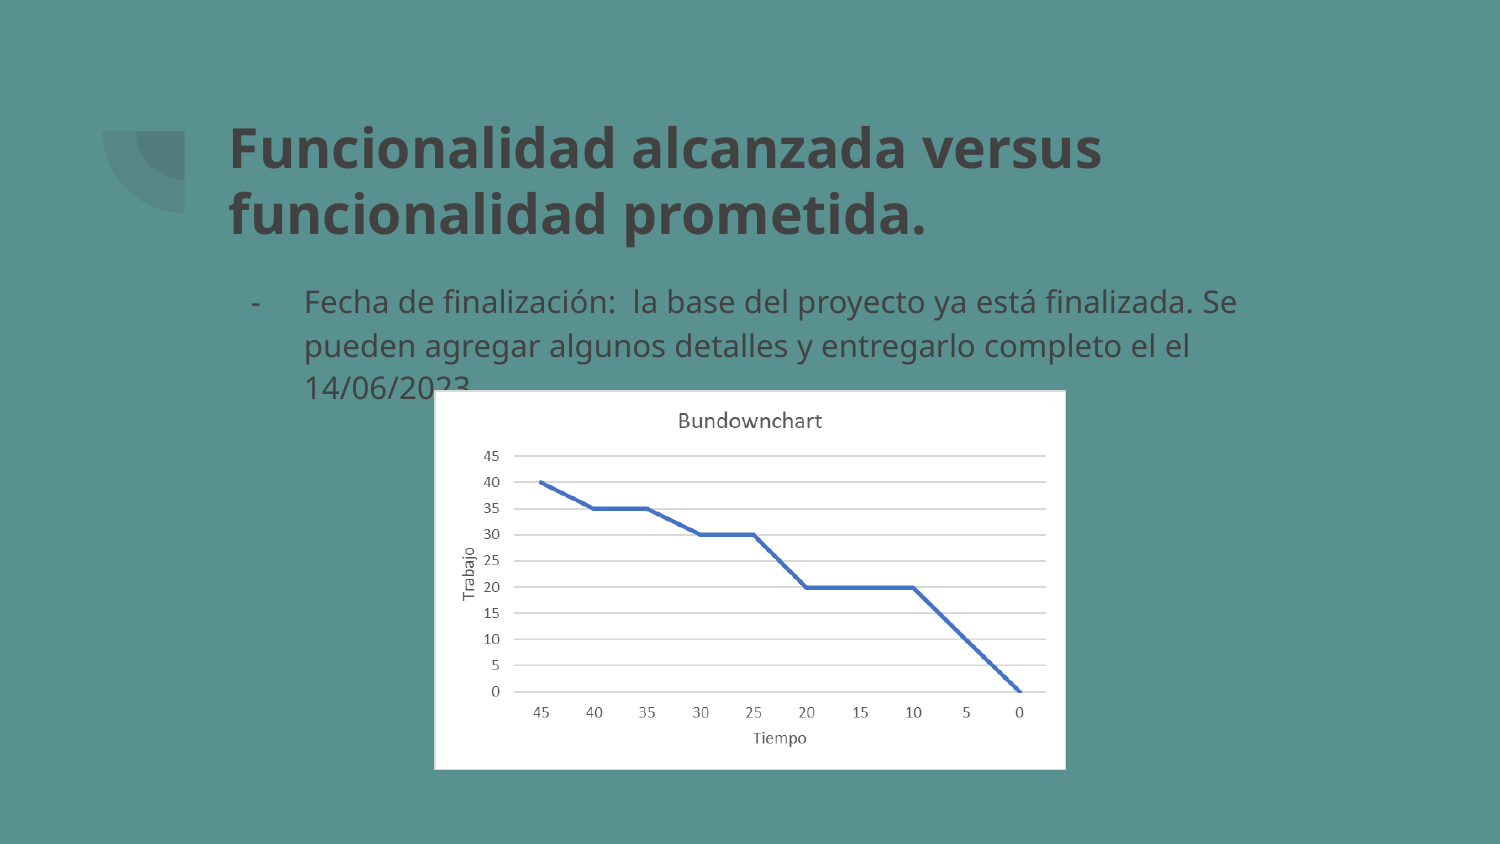

# Funcionalidad alcanzada versus funcionalidad prometida.
Fecha de finalización: la base del proyecto ya está finalizada. Se pueden agregar algunos detalles y entregarlo completo el el 14/06/2023.